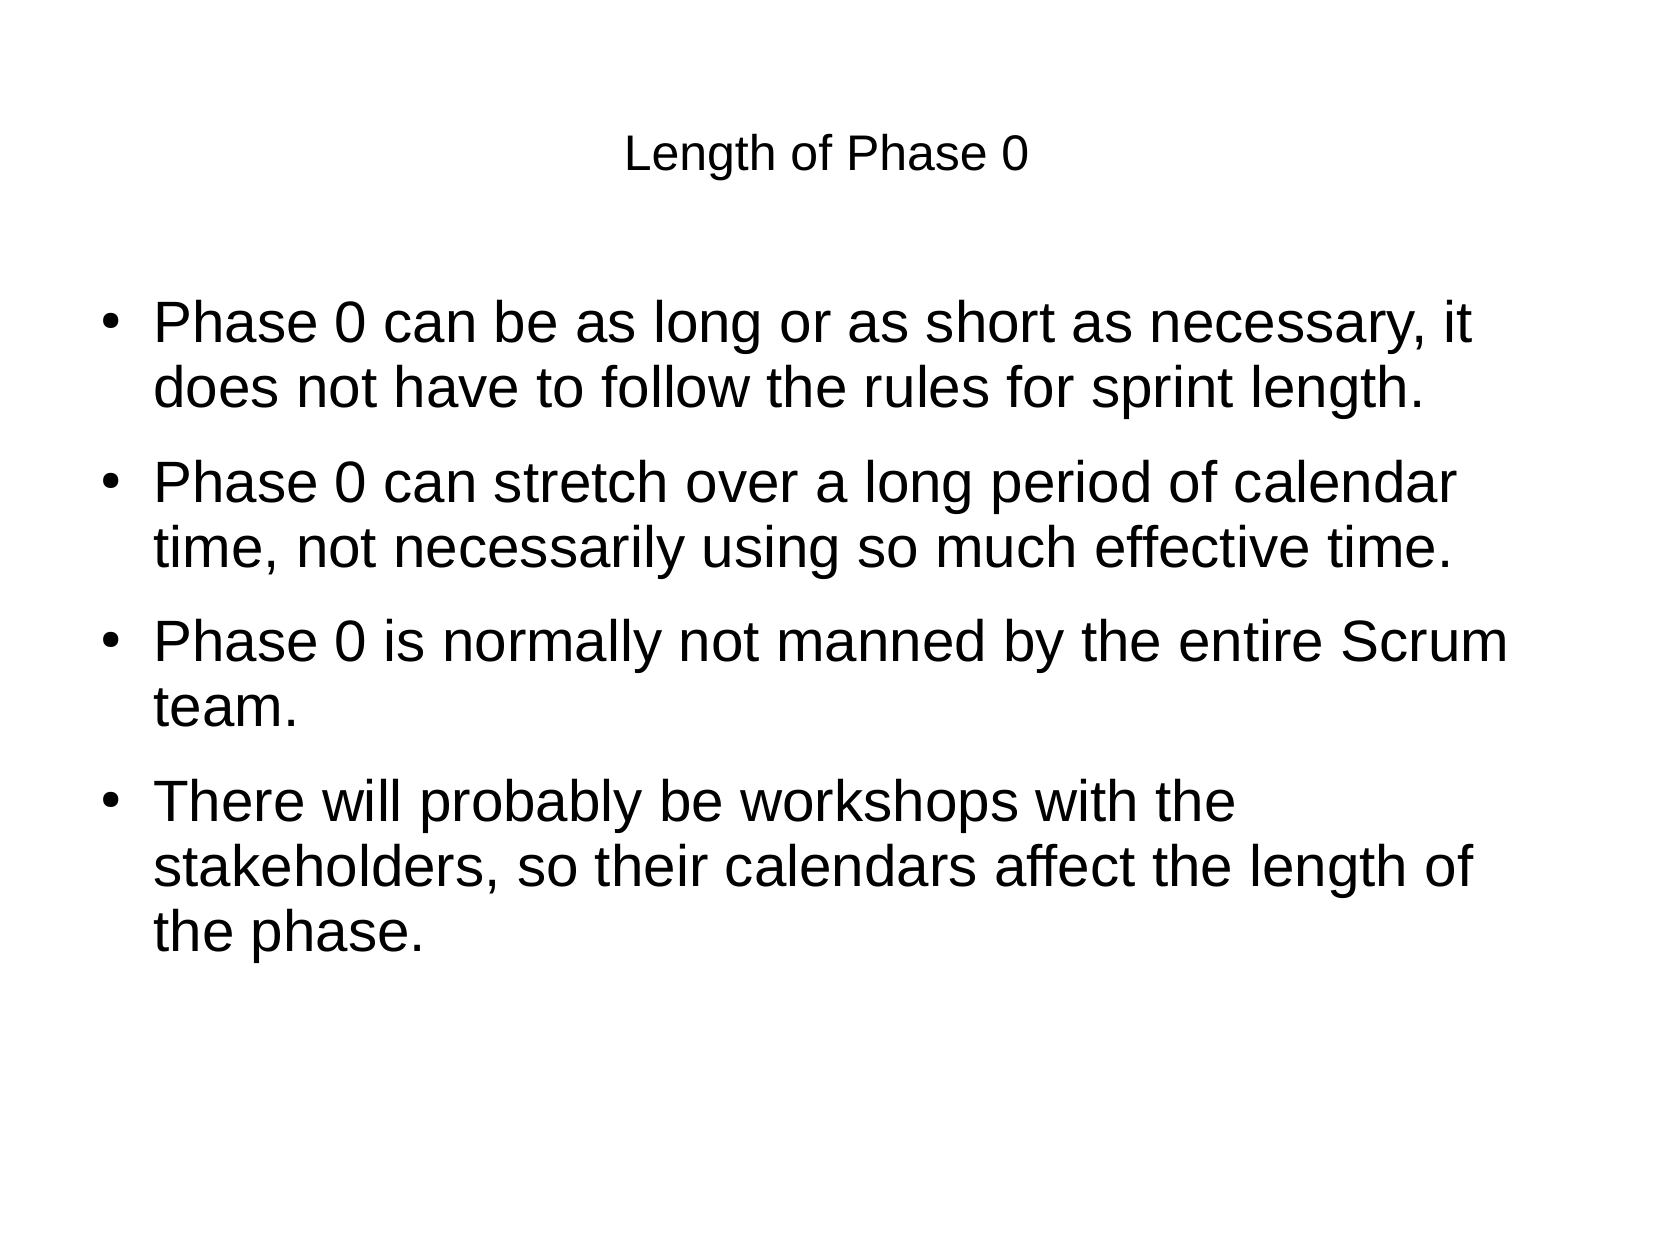

# Length of Phase 0
Phase 0 can be as long or as short as necessary, it does not have to follow the rules for sprint length.
Phase 0 can stretch over a long period of calendar time, not necessarily using so much effective time.
Phase 0 is normally not manned by the entire Scrum team.
There will probably be workshops with the stakeholders, so their calendars affect the length of the phase.